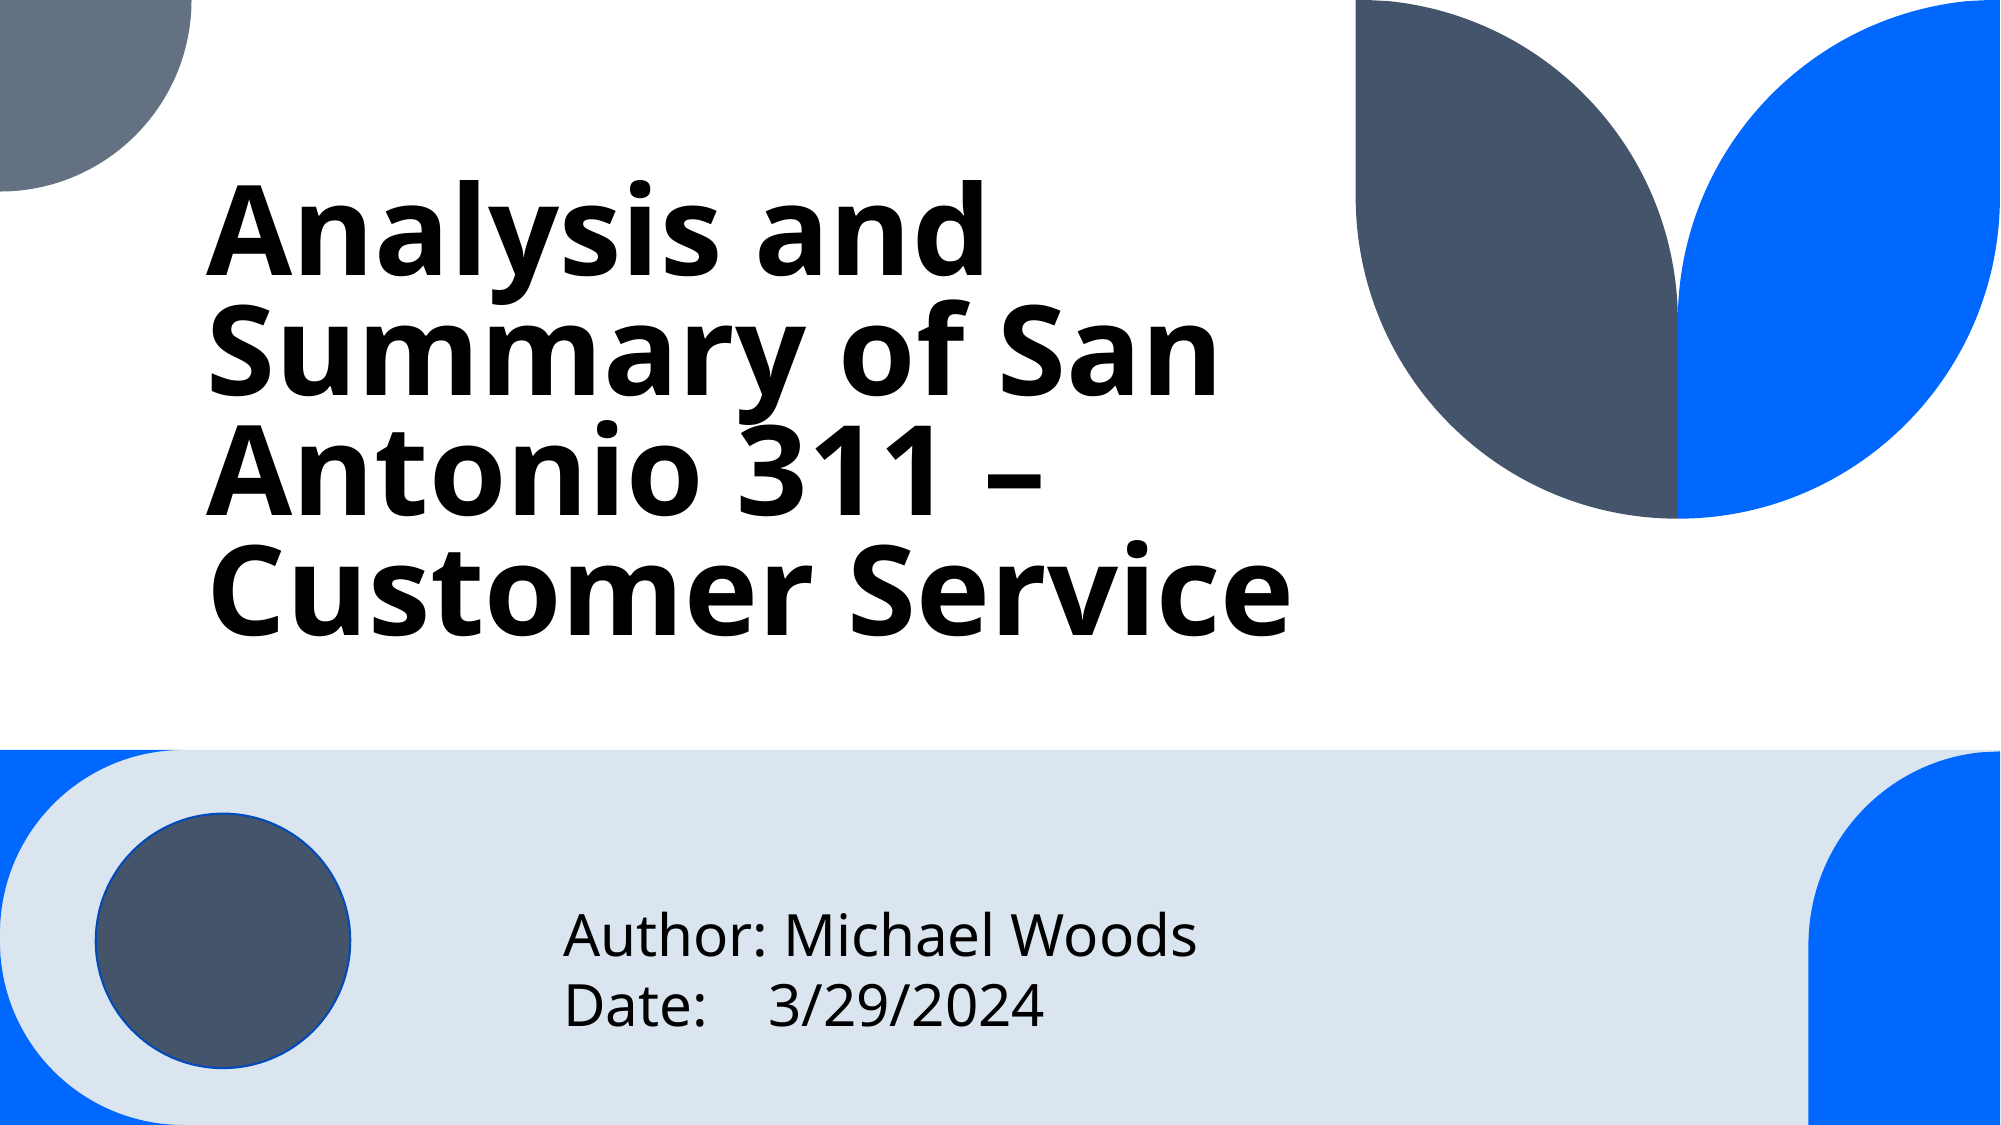

# Analysis and Summary of San Antonio 311 – Customer Service
Author: Michael Woods
Date:    3/29/2024